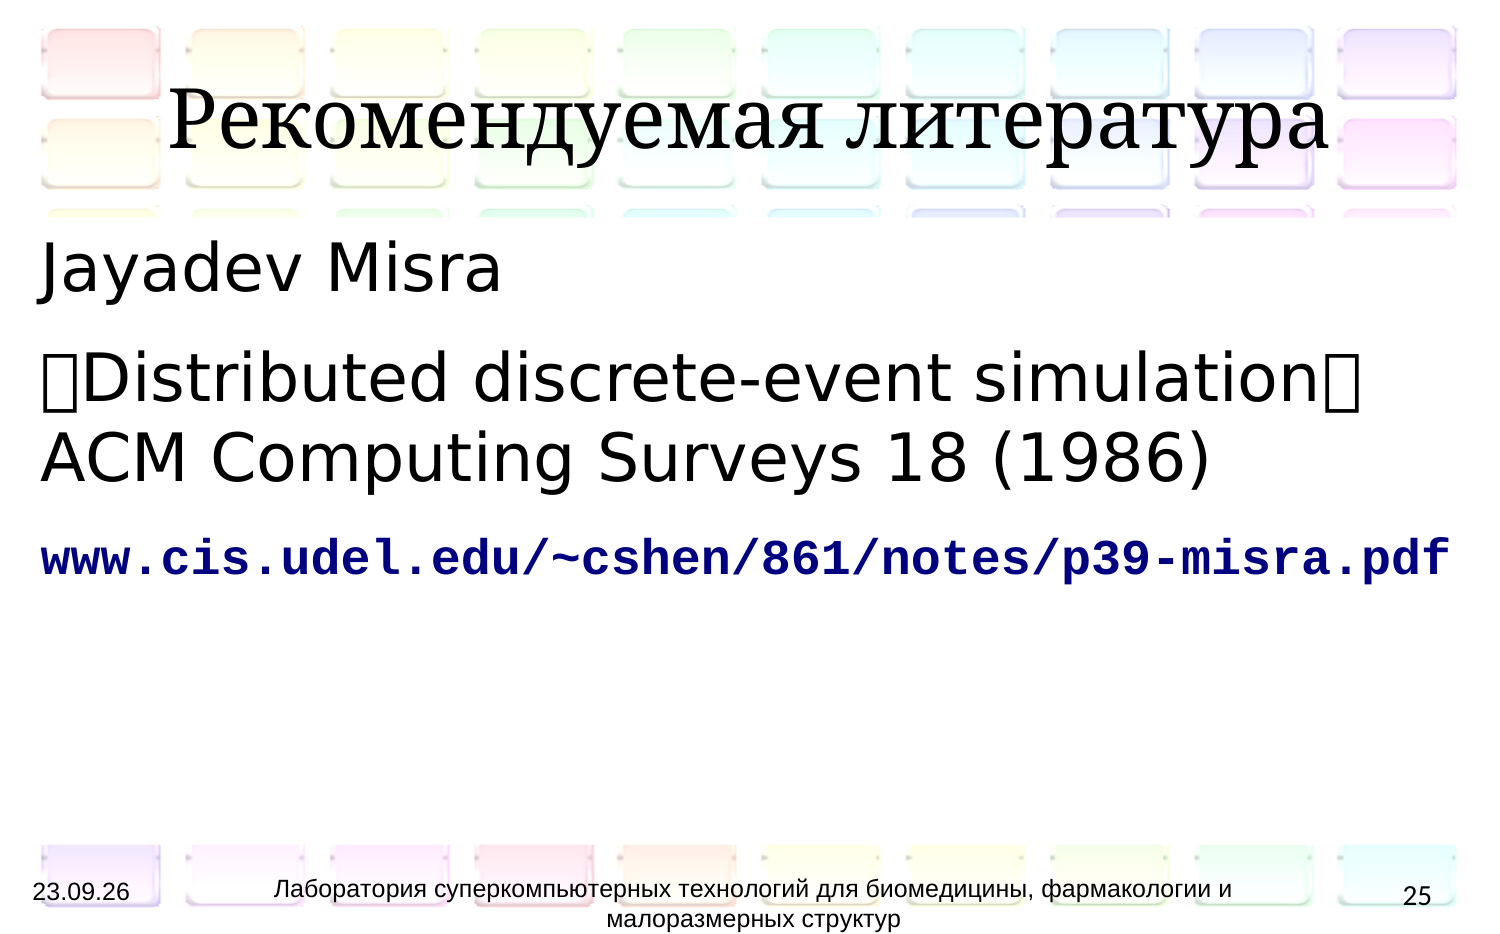

# Рекомендуемая литература
Jayadev Misra
Distributed discrete-event simulation ACM Computing Surveys 18 (1986)
www.cis.udel.edu/~cshen/861/notes/p39-misra.pdf
Лаборатория суперкомпьютерных технологий для биомедицины, фармакологии и малоразмерных структур